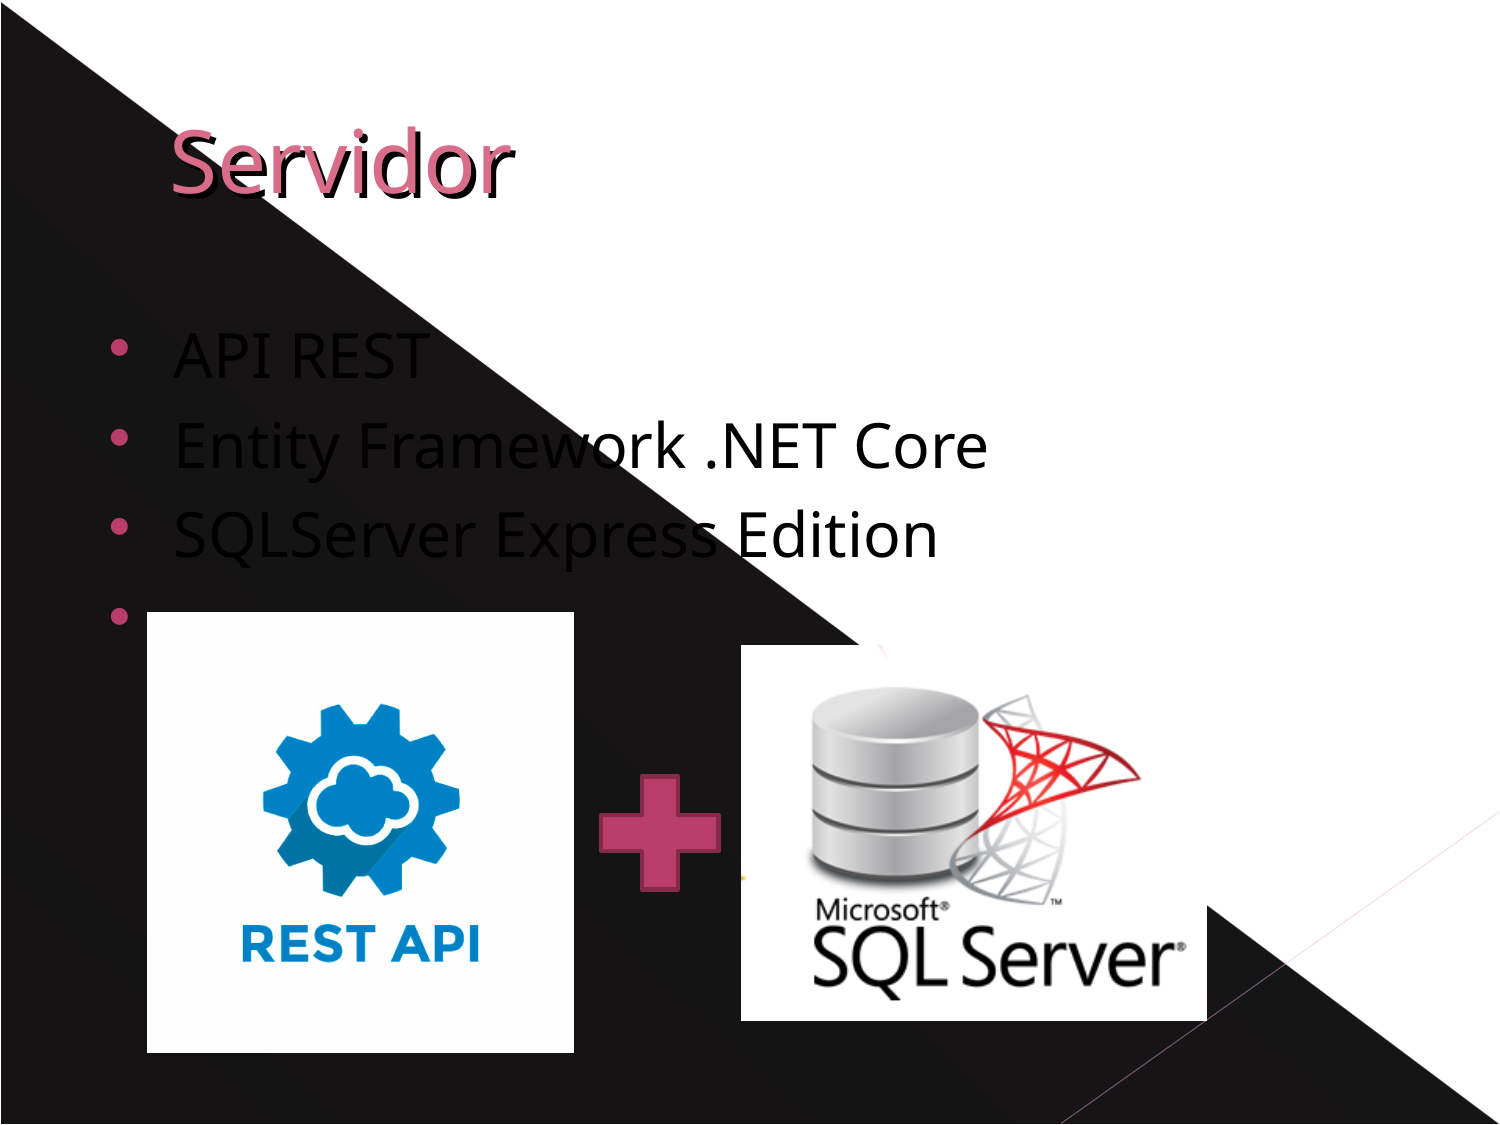

# Servidor
API REST
Entity Framework .NET Core
SQLServer Express Edition